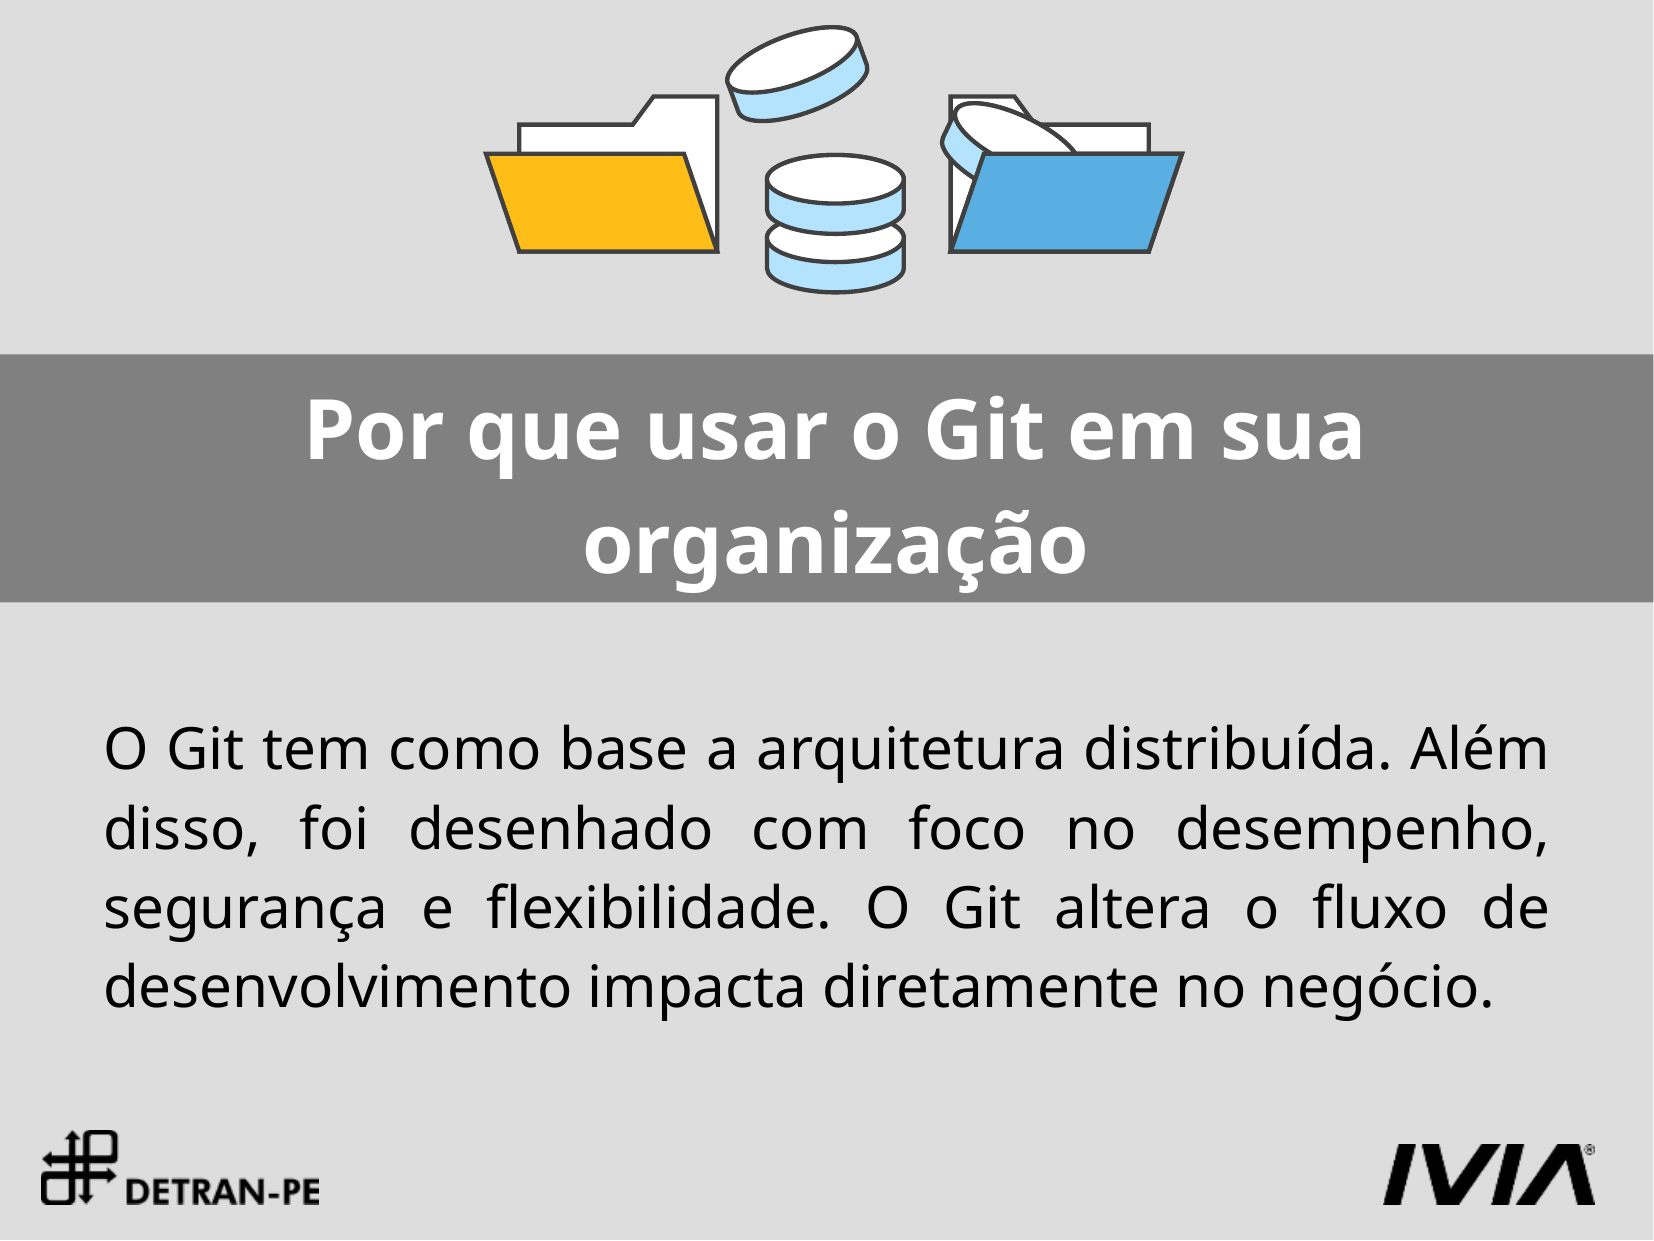

# Por que usar o Git em sua organização
O Git tem como base a arquitetura distribuída. Além disso, foi desenhado com foco no desempenho, segurança e flexibilidade. O Git altera o fluxo de desenvolvimento impacta diretamente no negócio.